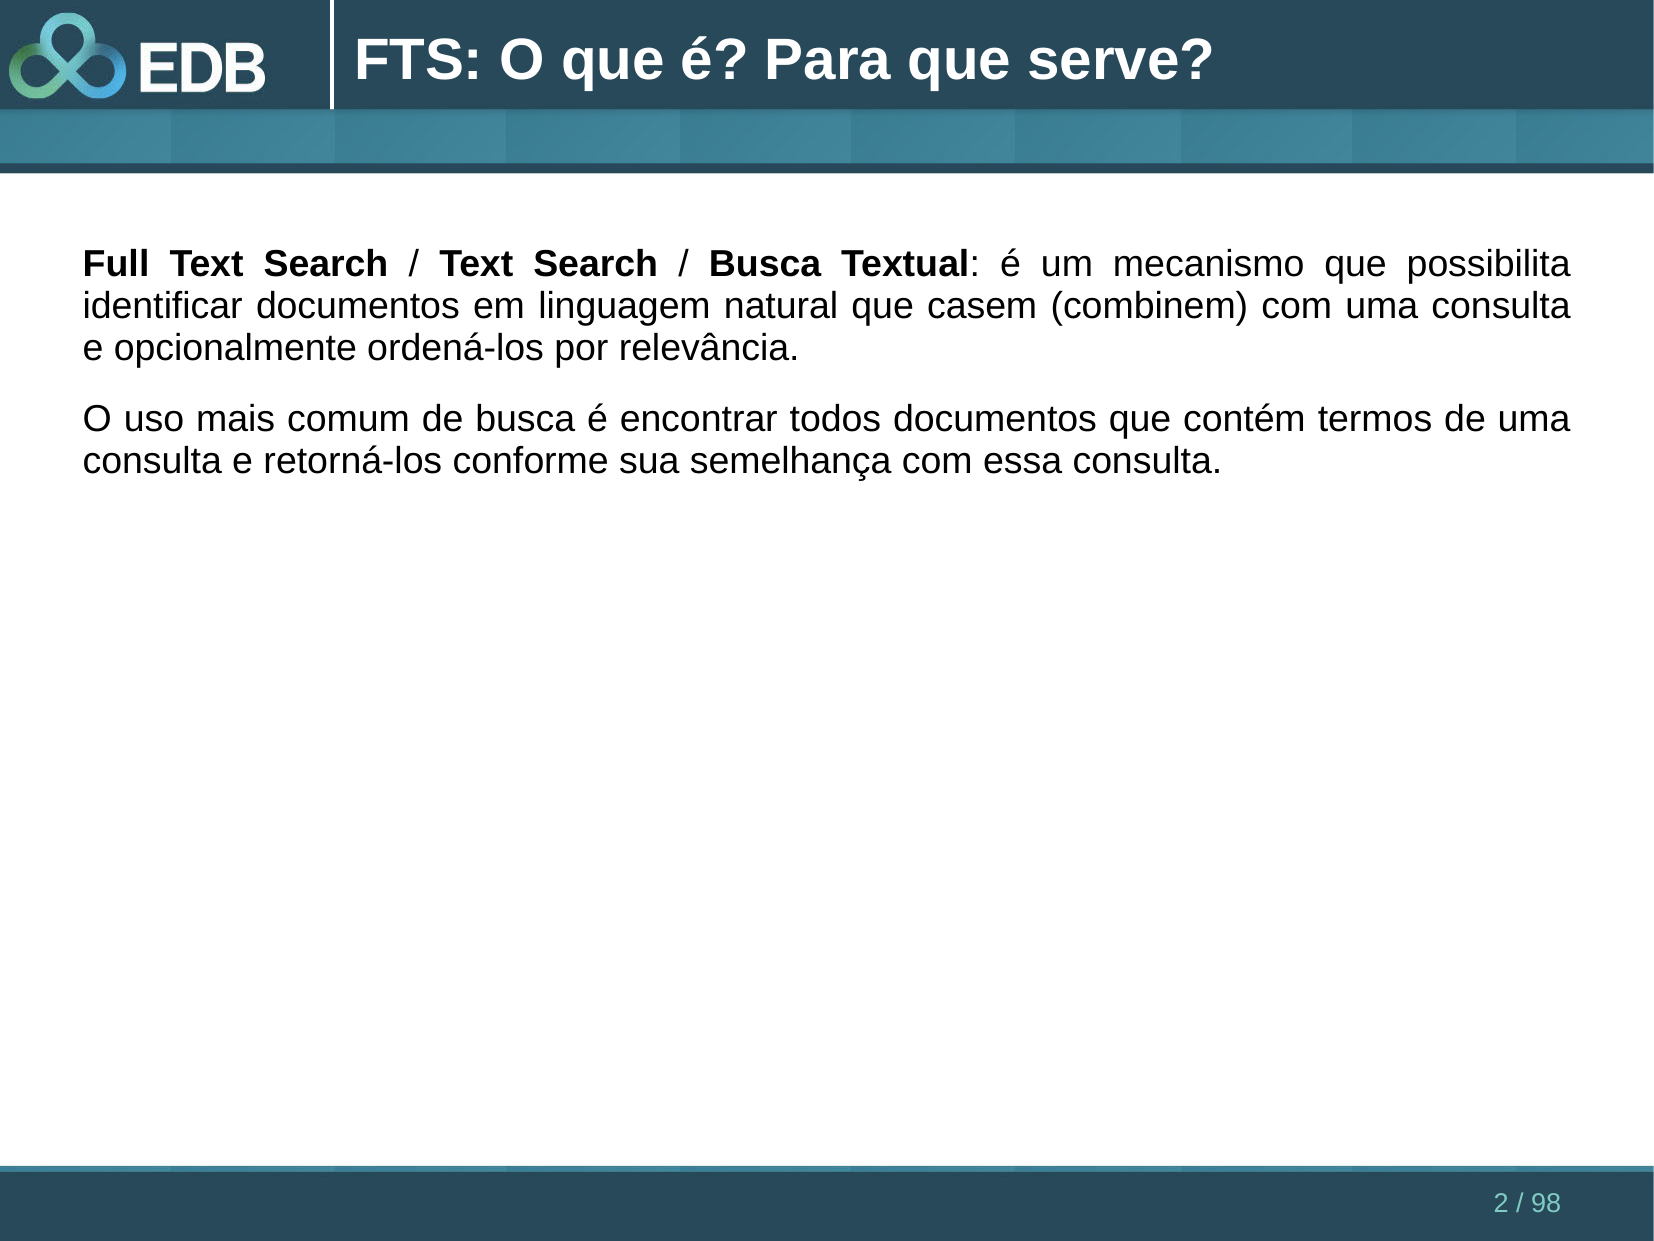

# FTS: O que é? Para que serve?
Full Text Search / Text Search / Busca Textual: é um mecanismo que possibilita identificar documentos em linguagem natural que casem (combinem) com uma consulta e opcionalmente ordená-los por relevância.
O uso mais comum de busca é encontrar todos documentos que contém termos de uma consulta e retorná-los conforme sua semelhança com essa consulta.